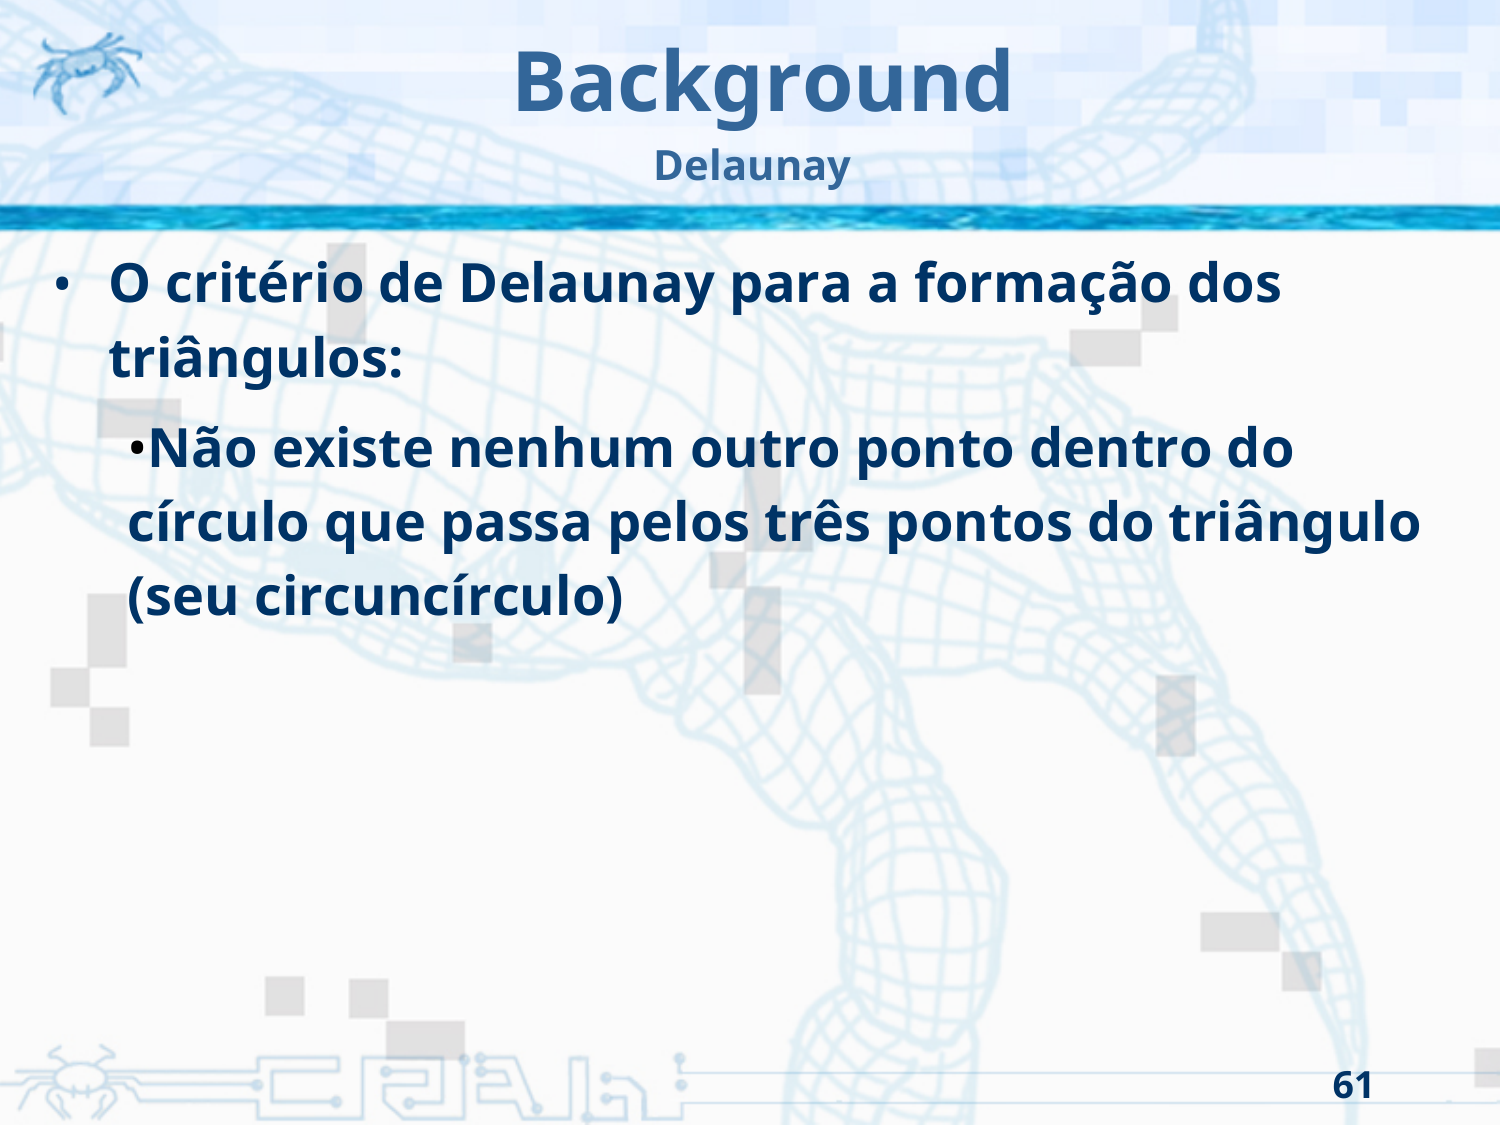

Background
Delaunay
O critério de Delaunay para a formação dos triângulos:
Não existe nenhum outro ponto dentro do círculo que passa pelos três pontos do triângulo (seu circuncírculo)